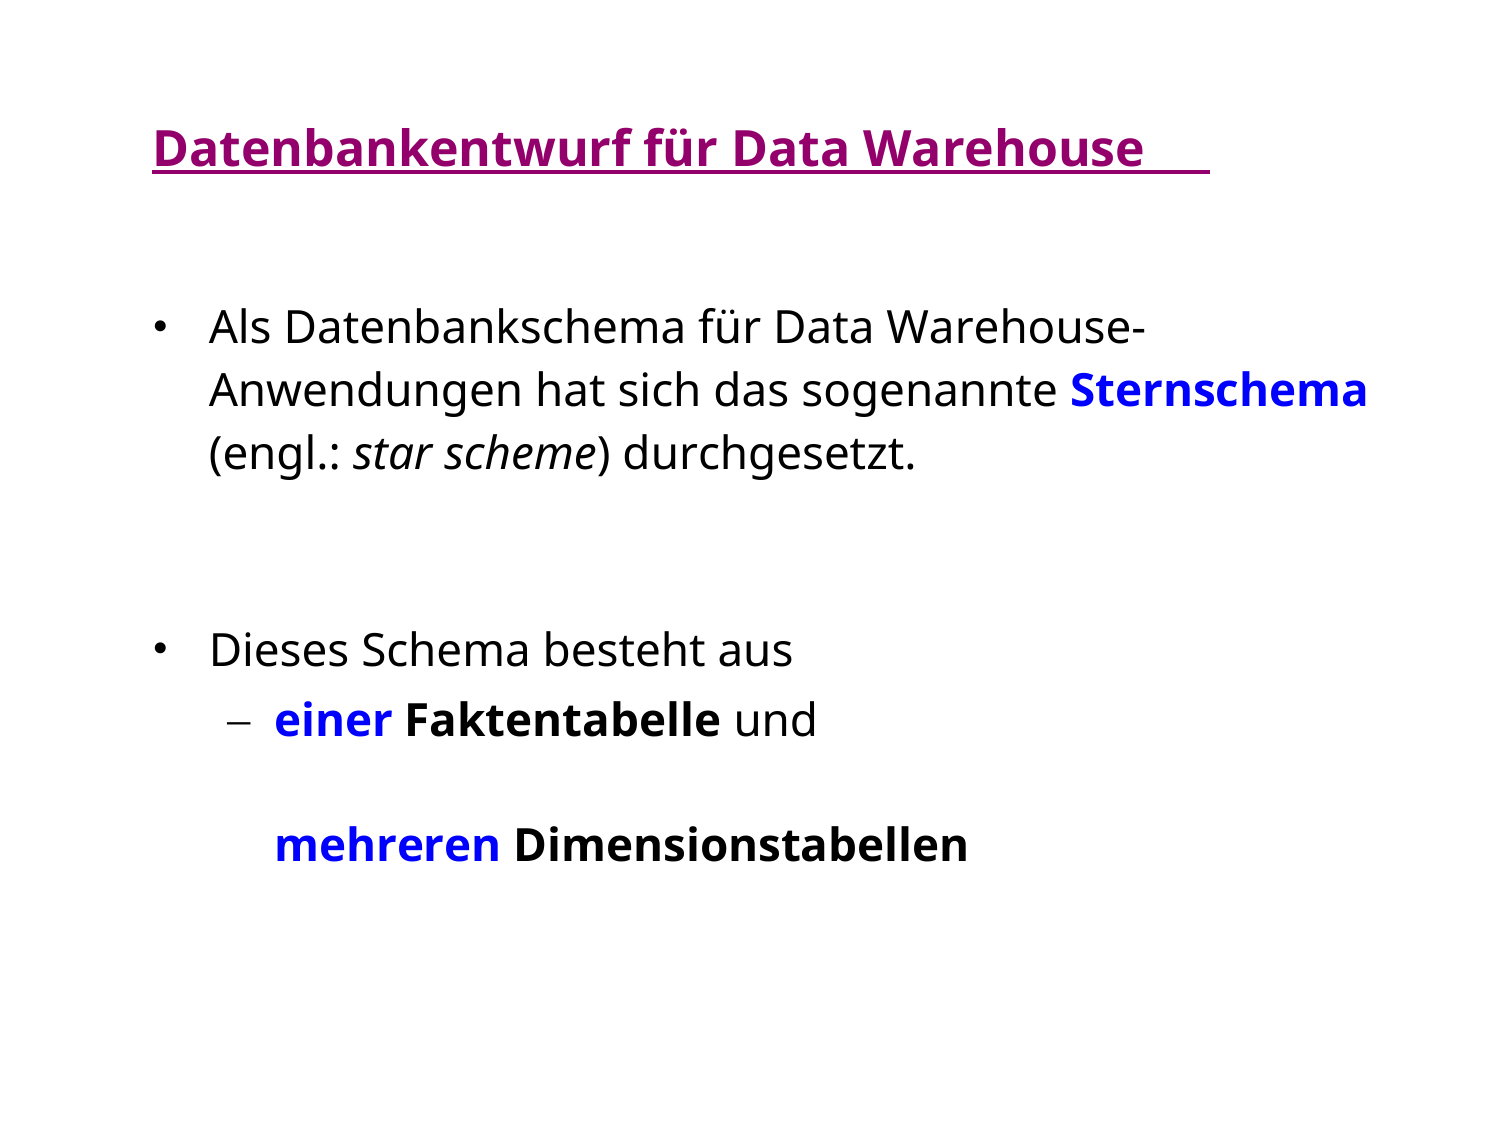

# Datenbankentwurf für Data Warehouse
Als Datenbankschema für Data Warehouse-Anwendungen hat sich das sogenannte Sternschema (engl.: star scheme) durchgesetzt.
Dieses Schema besteht aus
einer Faktentabelle und
mehreren Dimensionstabellen